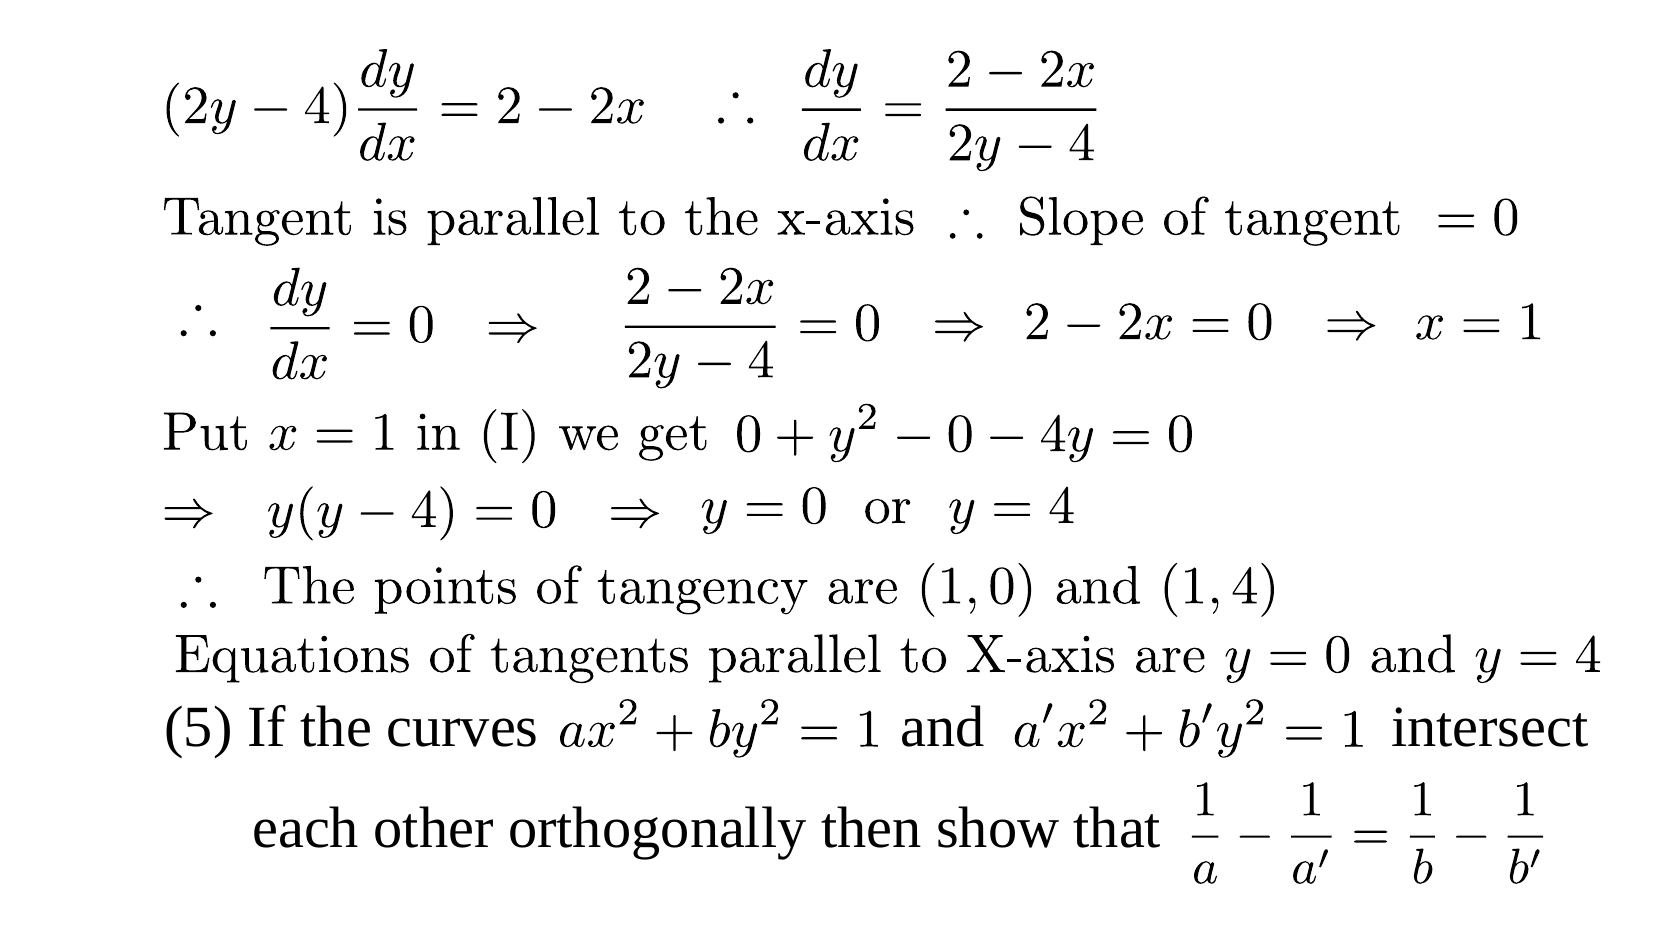

# (5) If the curves and intersect each other orthogonally then show that